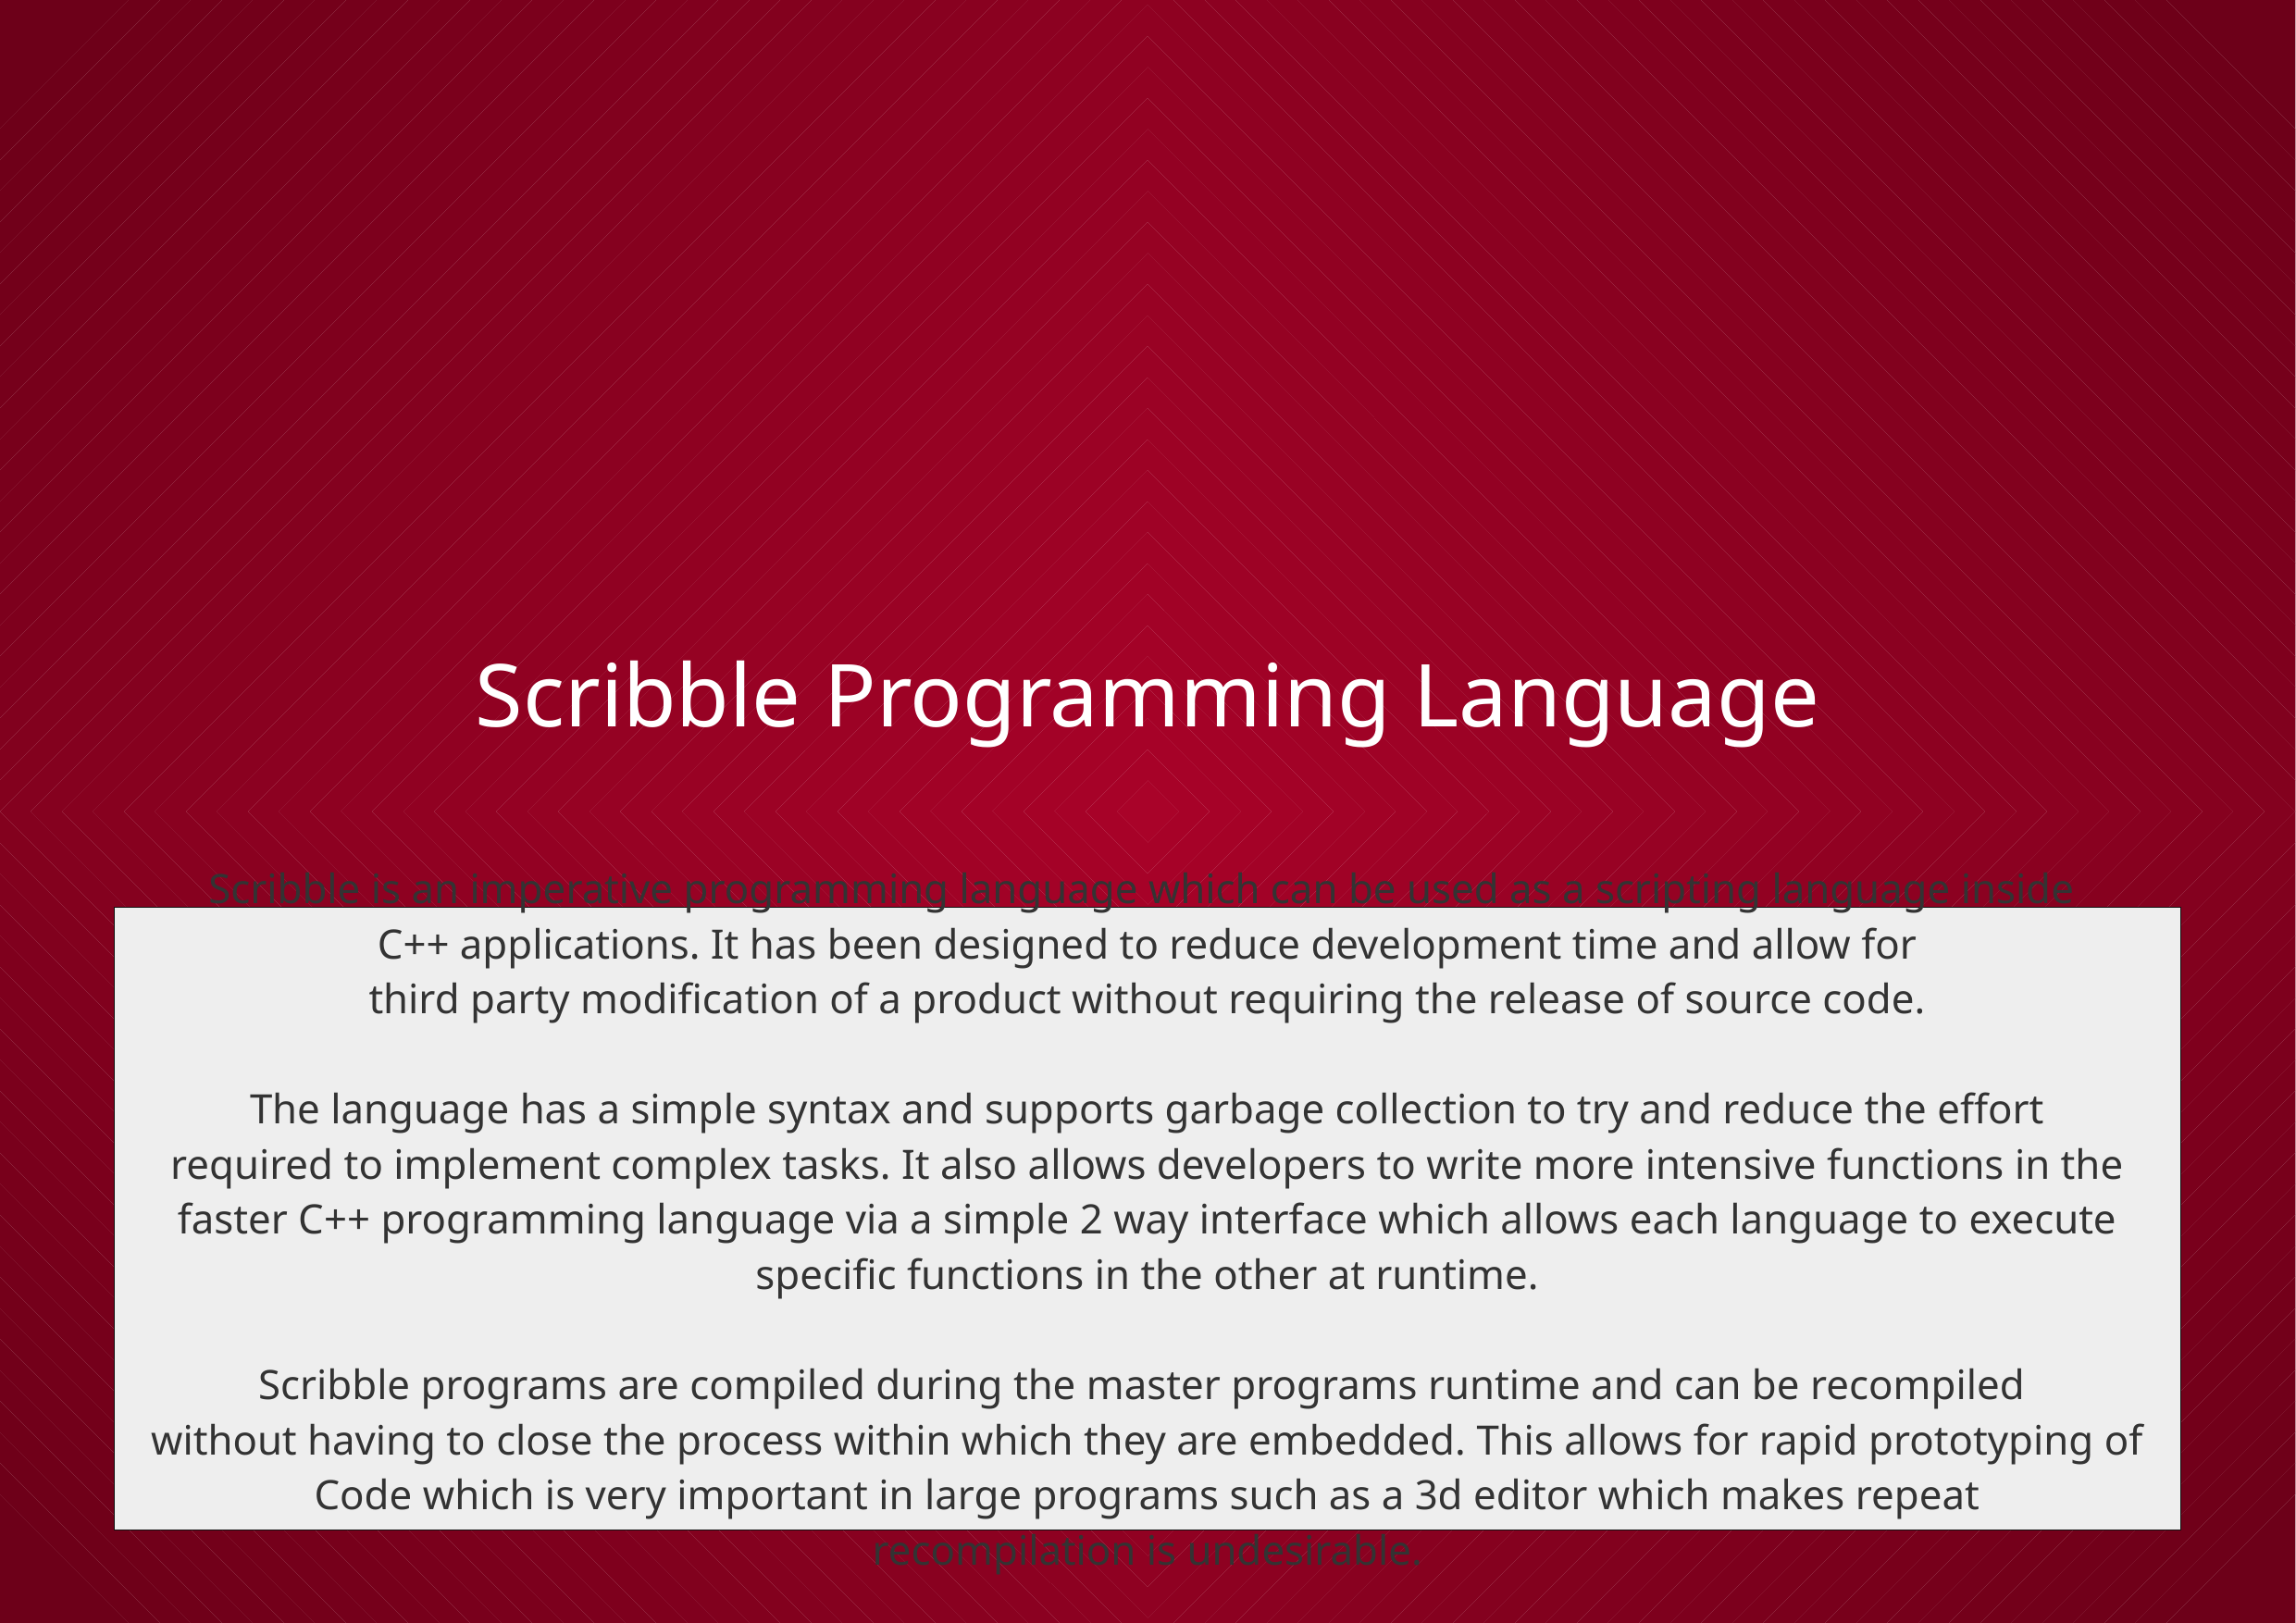

# Scribble Programming Language
Scribble is an imperative programming language which can be used as a scripting language inside
C++ applications. It has been designed to reduce development time and allow for
third party modification of a product without requiring the release of source code.
The language has a simple syntax and supports garbage collection to try and reduce the effort
required to implement complex tasks. It also allows developers to write more intensive functions in the
faster C++ programming language via a simple 2 way interface which allows each language to execute
specific functions in the other at runtime.
Scribble programs are compiled during the master programs runtime and can be recompiled
without having to close the process within which they are embedded. This allows for rapid prototyping of
Code which is very important in large programs such as a 3d editor which makes repeat
recompilation is undesirable.